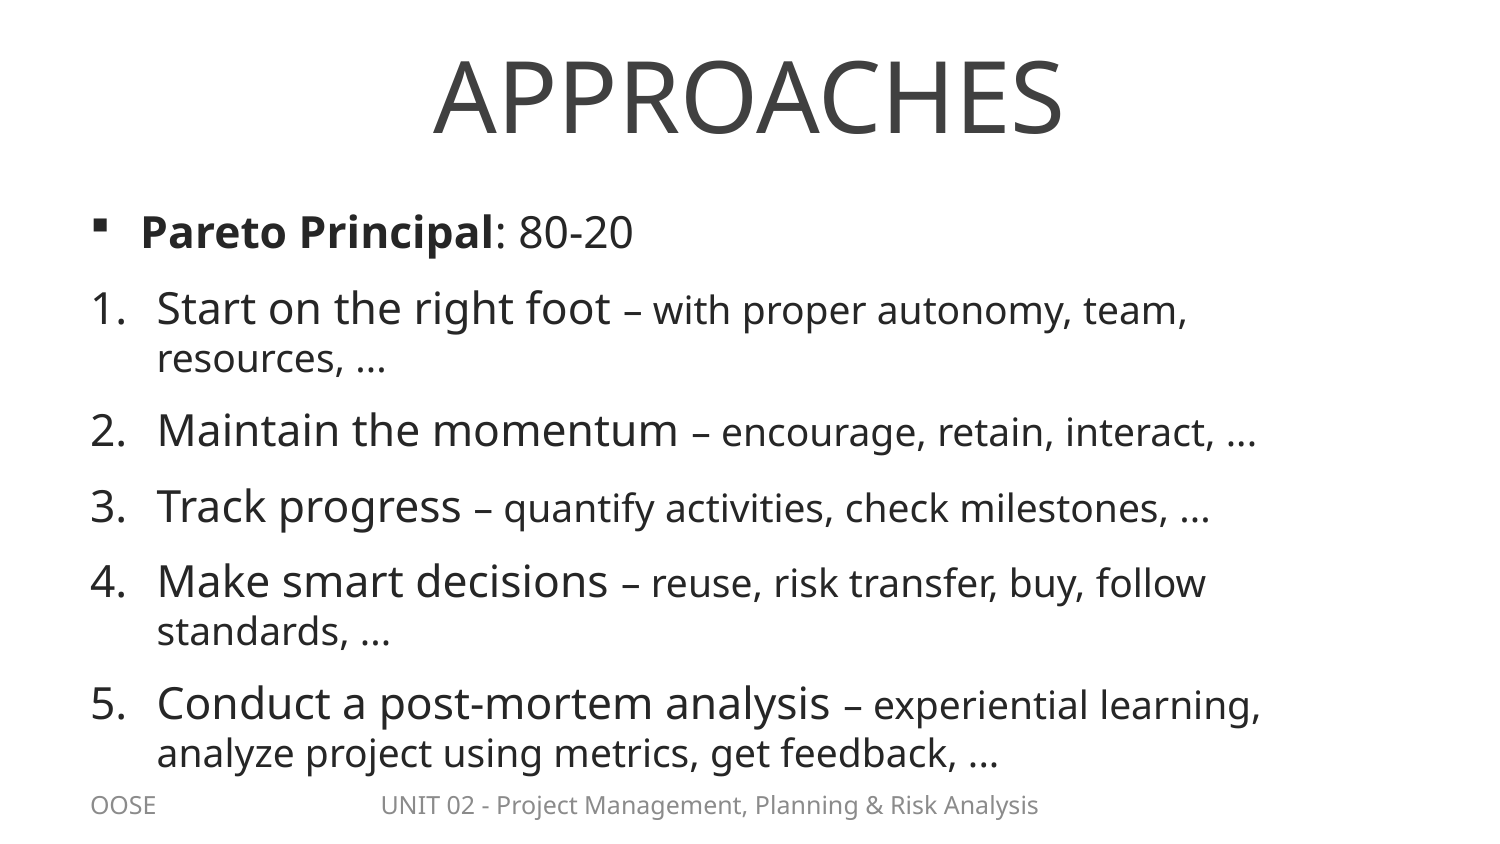

# Approaches
Pareto Principal: 80-20
Start on the right foot – with proper autonomy, team, resources, ...
Maintain the momentum – encourage, retain, interact, ...
Track progress – quantify activities, check milestones, ...
Make smart decisions – reuse, risk transfer, buy, follow standards, ...
Conduct a post-mortem analysis – experiential learning, analyze project using metrics, get feedback, ...
OOSE
UNIT 02 - Project Management, Planning & Risk Analysis